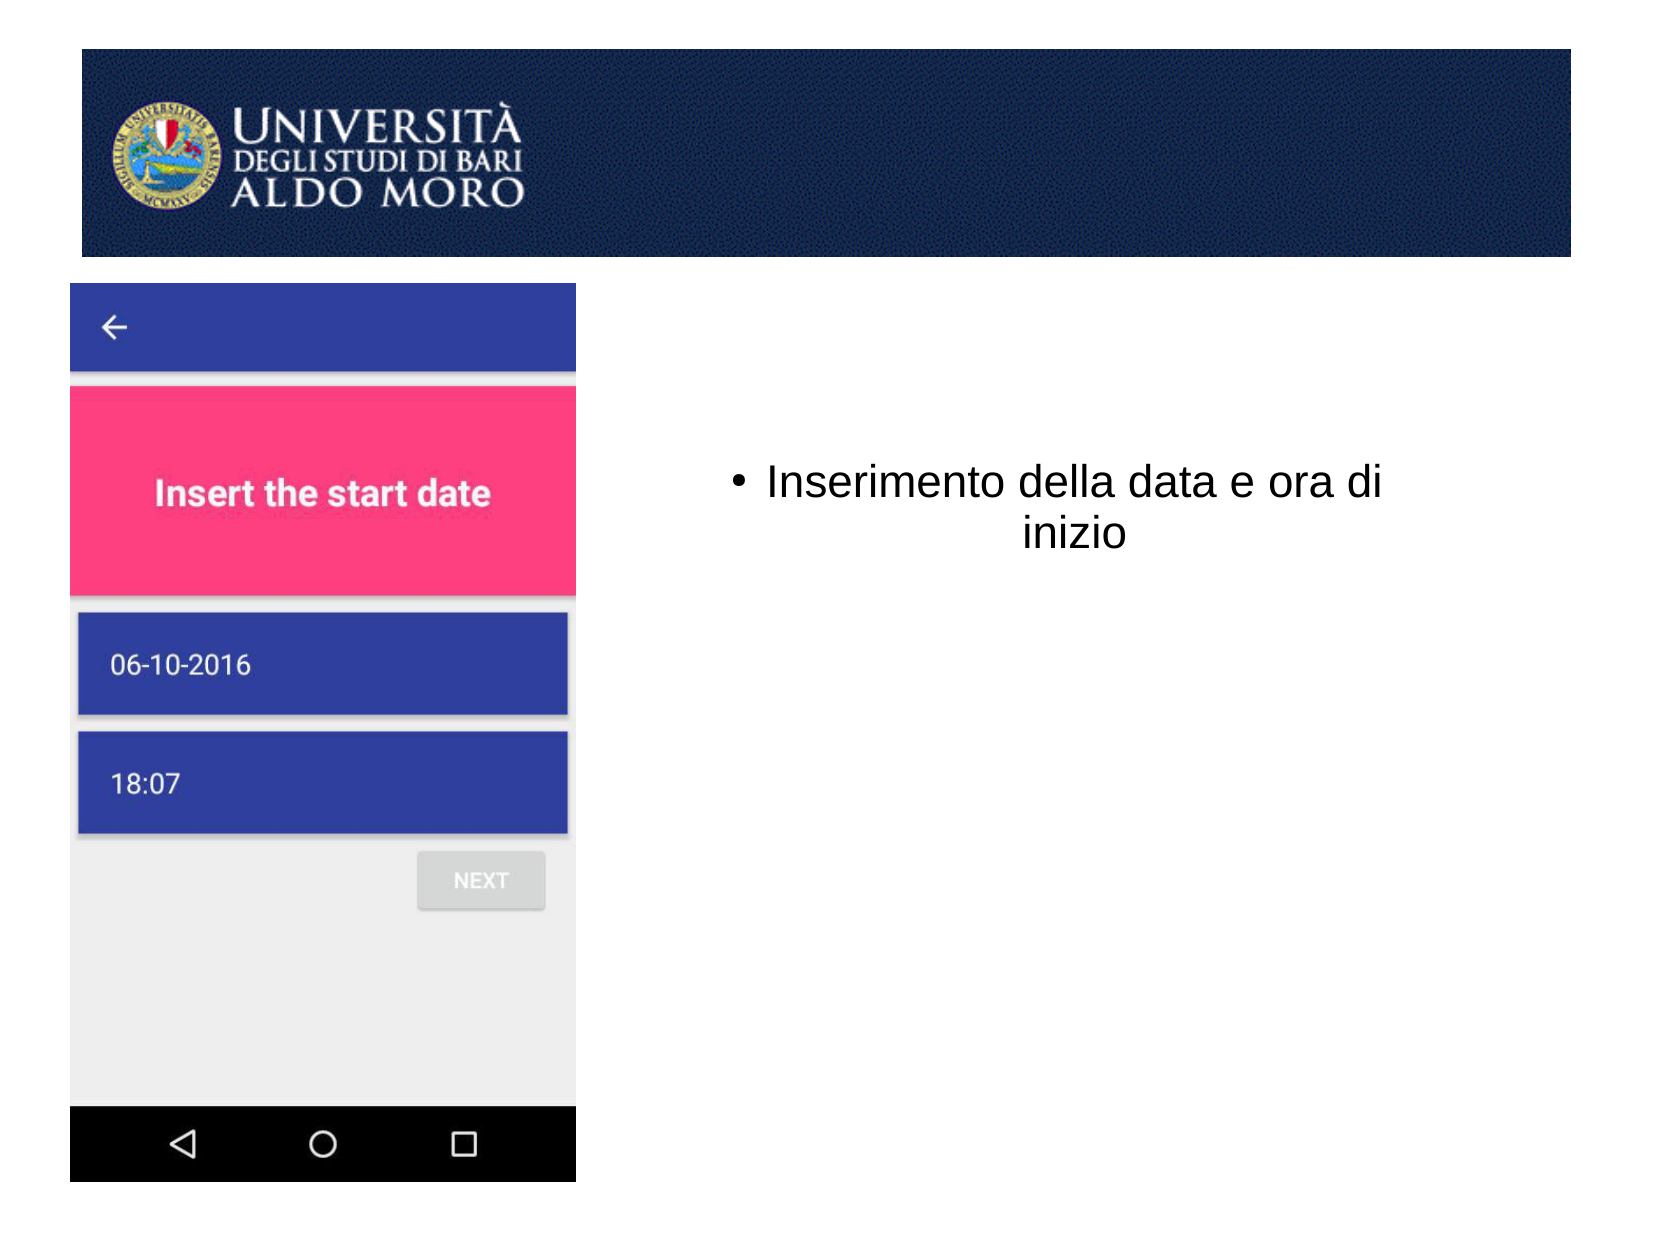

#
Inserimento della data e ora di inizio